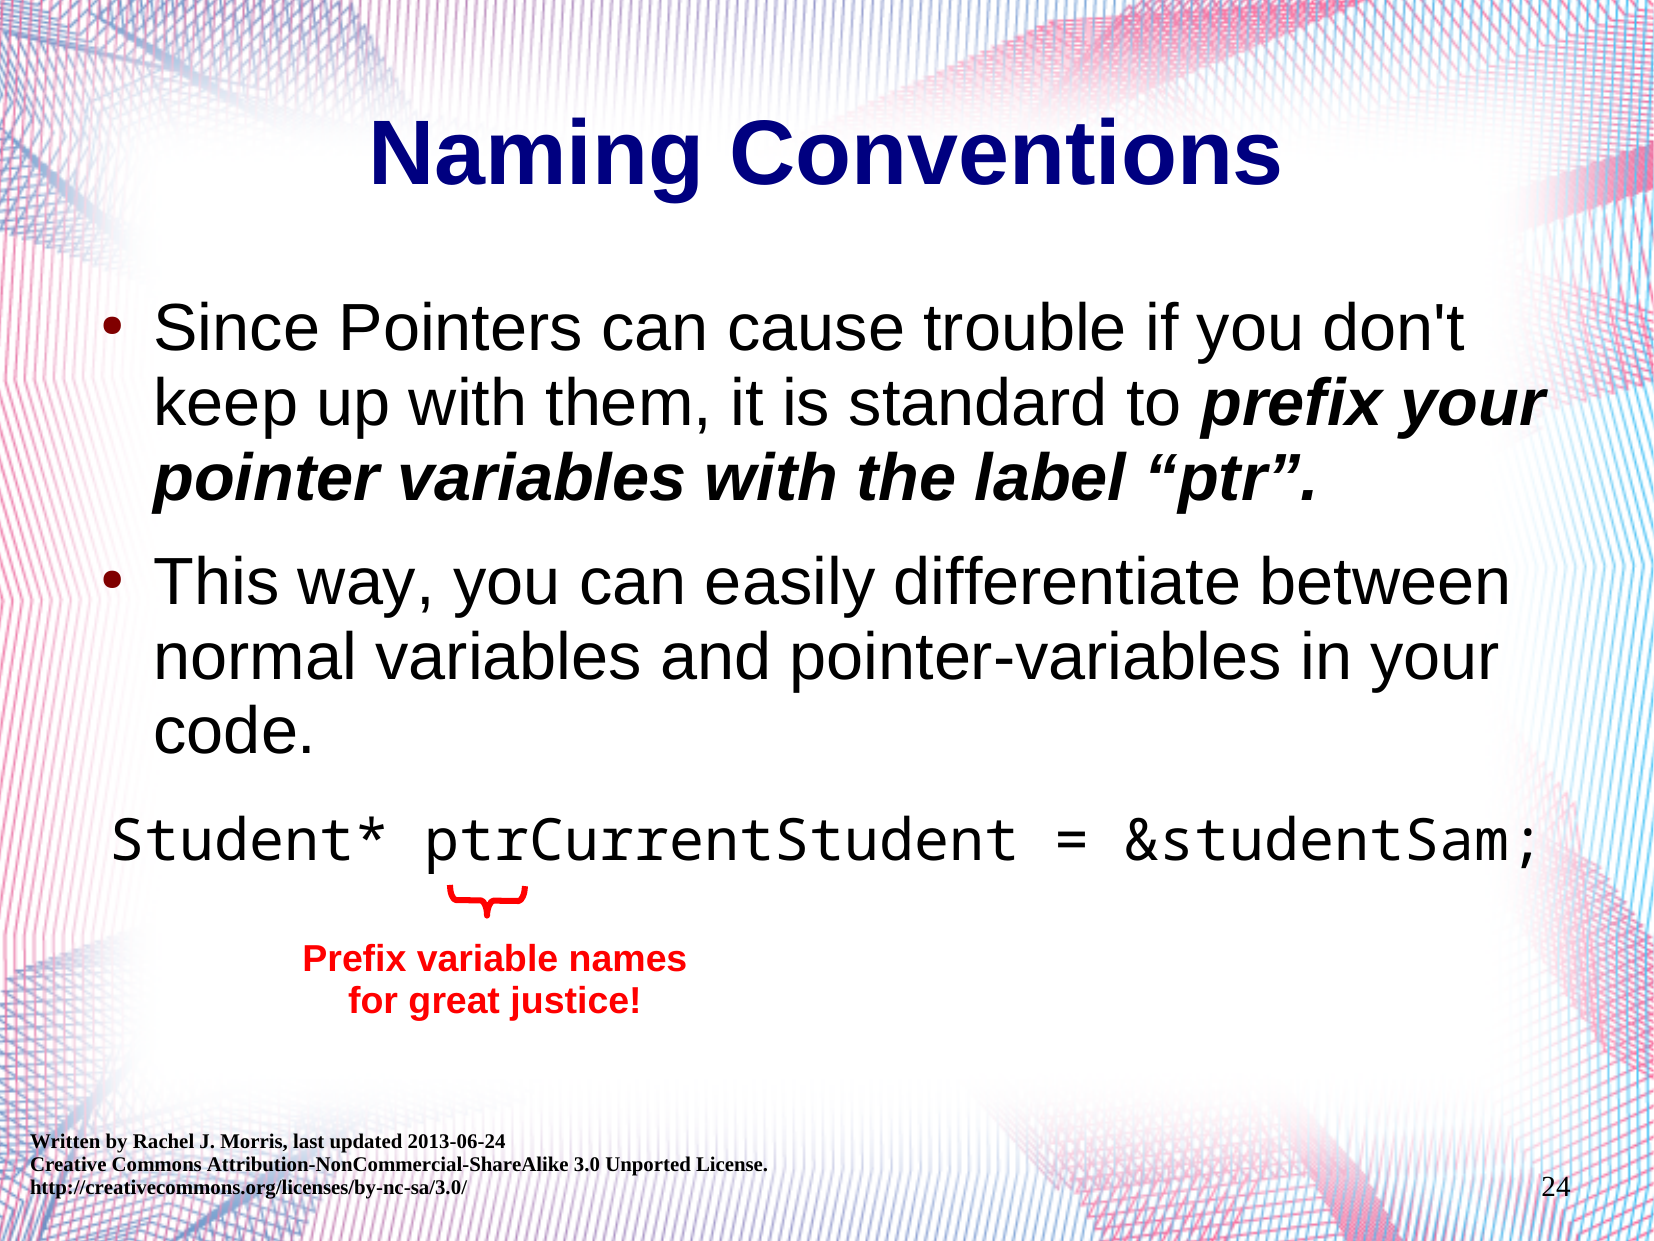

# Naming Conventions
Since Pointers can cause trouble if you don't keep up with them, it is standard to prefix your pointer variables with the label “ptr”.
This way, you can easily differentiate between normal variables and pointer-variables in your code.
Student* ptrCurrentStudent = &studentSam;
Prefix variable names for great justice!
24